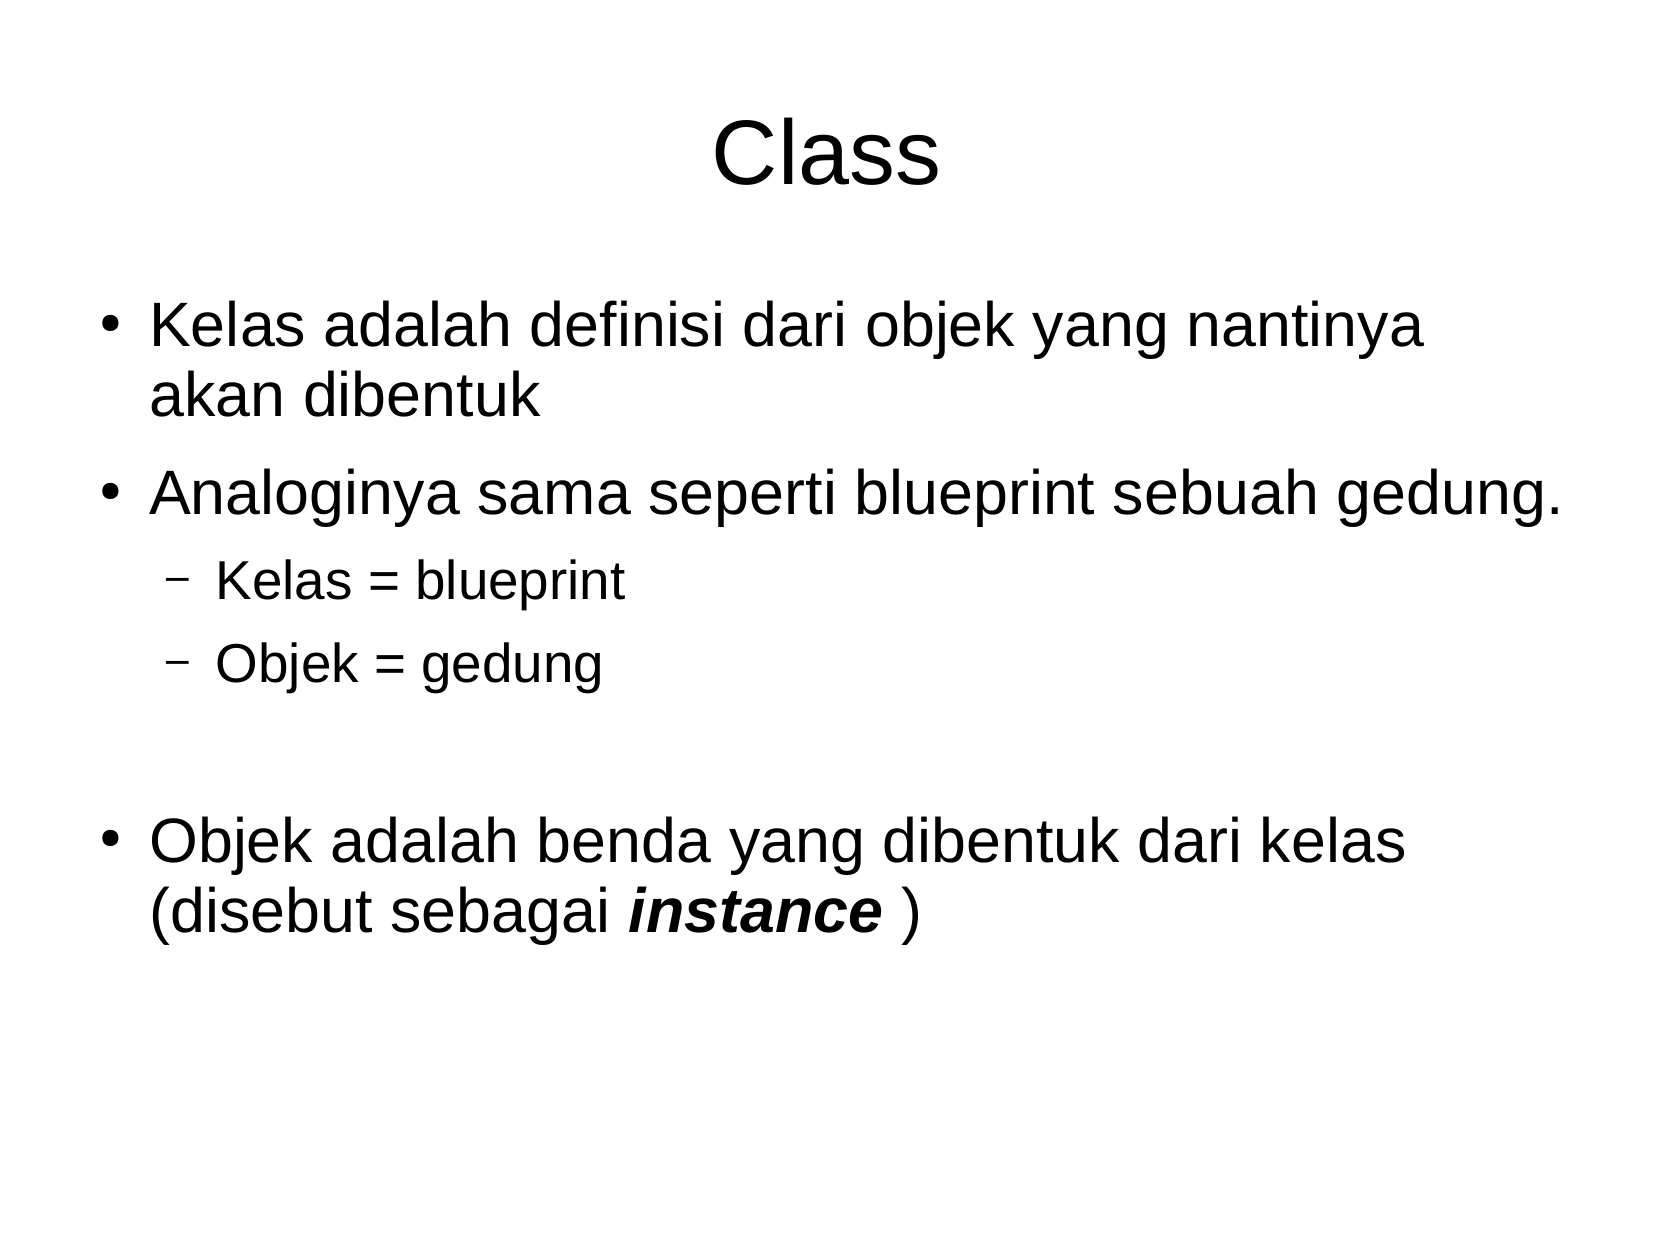

# Class
Kelas adalah definisi dari objek yang nantinya akan dibentuk
Analoginya sama seperti blueprint sebuah gedung.
Kelas = blueprint
Objek = gedung
Objek adalah benda yang dibentuk dari kelas (disebut sebagai instance )